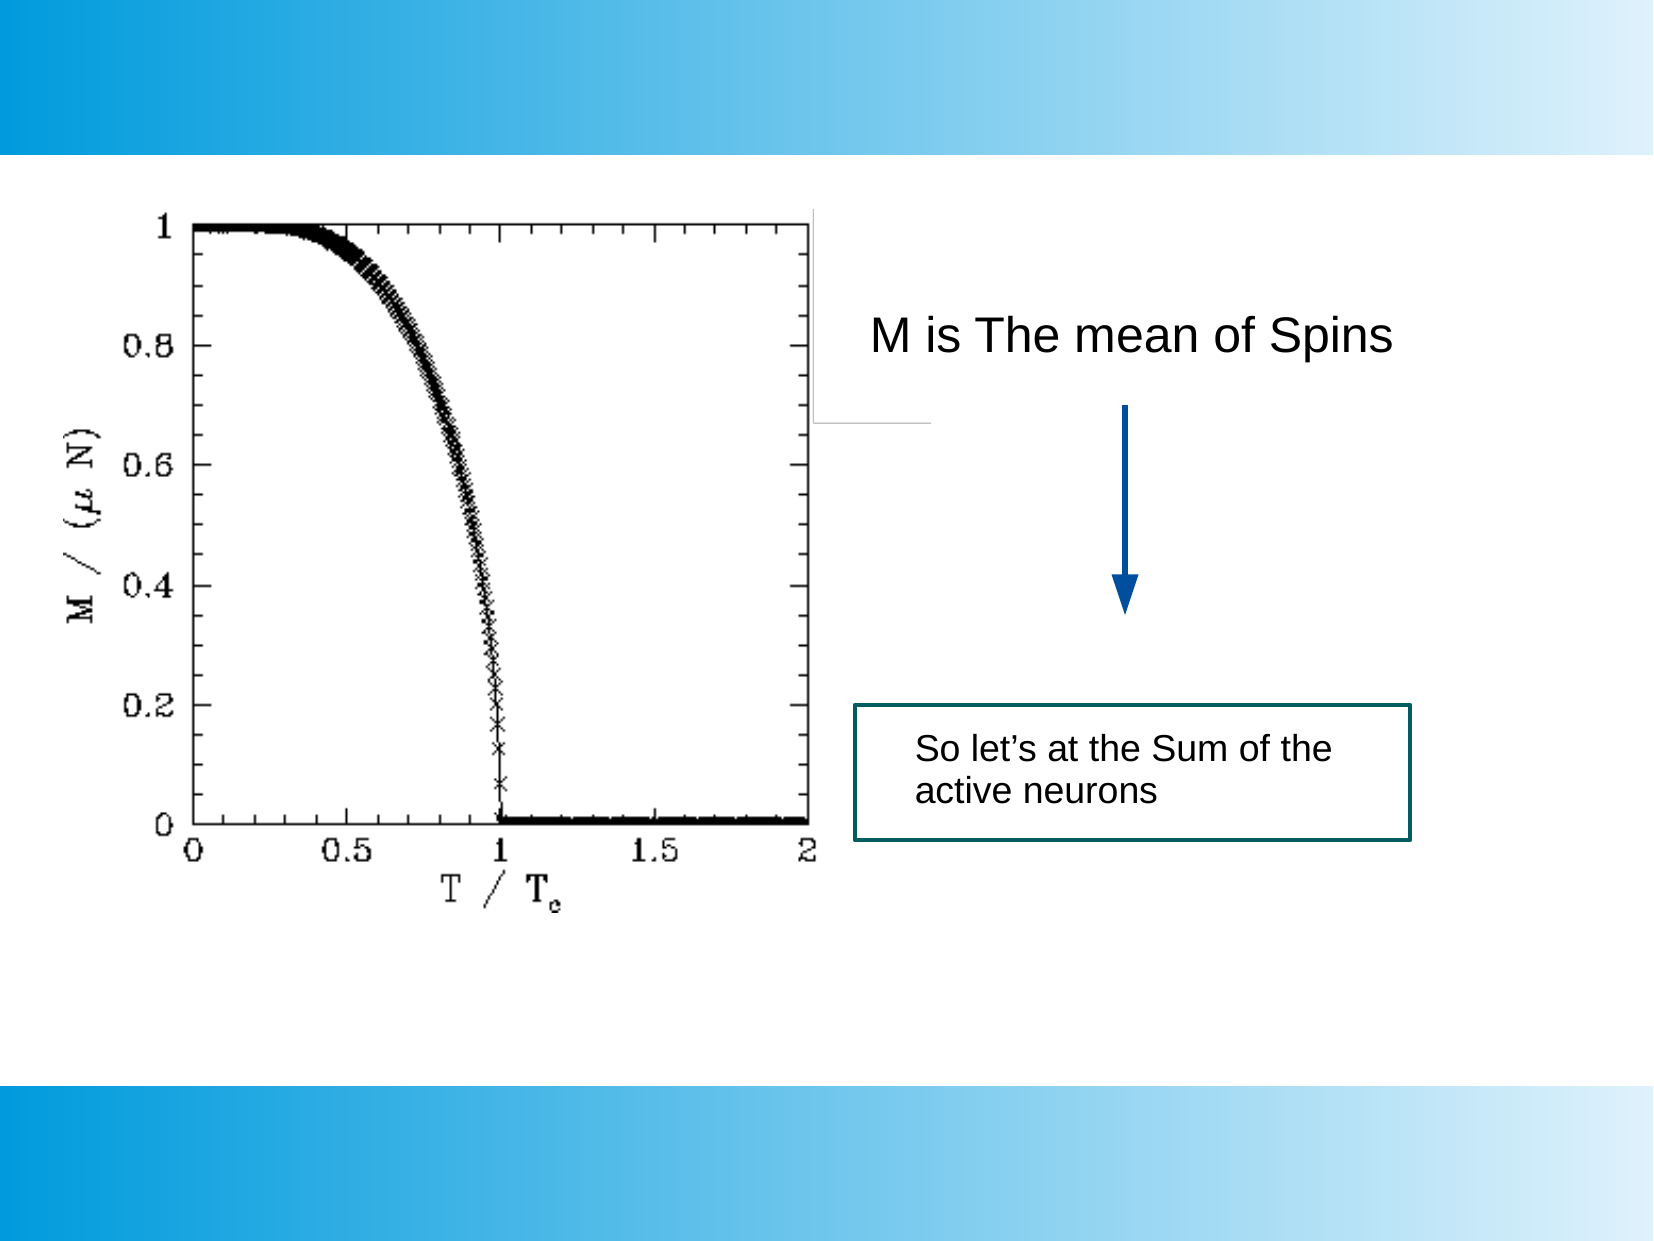

#
M is The mean of Spins
So let’s at the Sum of the active neurons